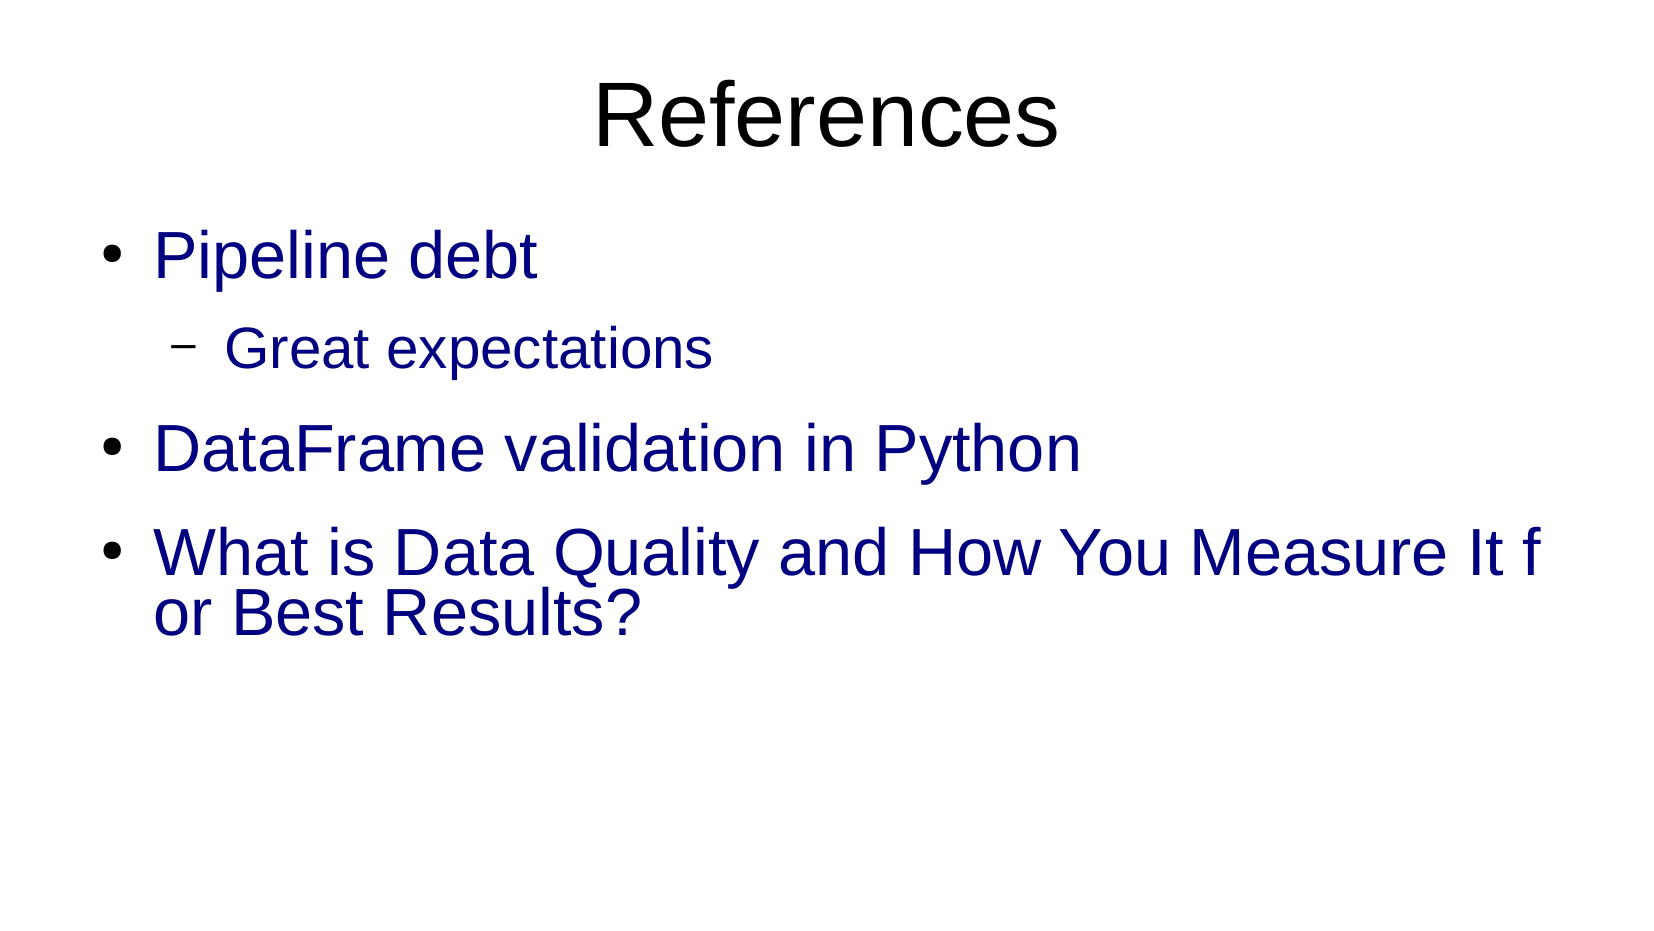

# References
Pipeline debt
Great expectations
DataFrame validation in Python
What is Data Quality and How You Measure It for Best Results?